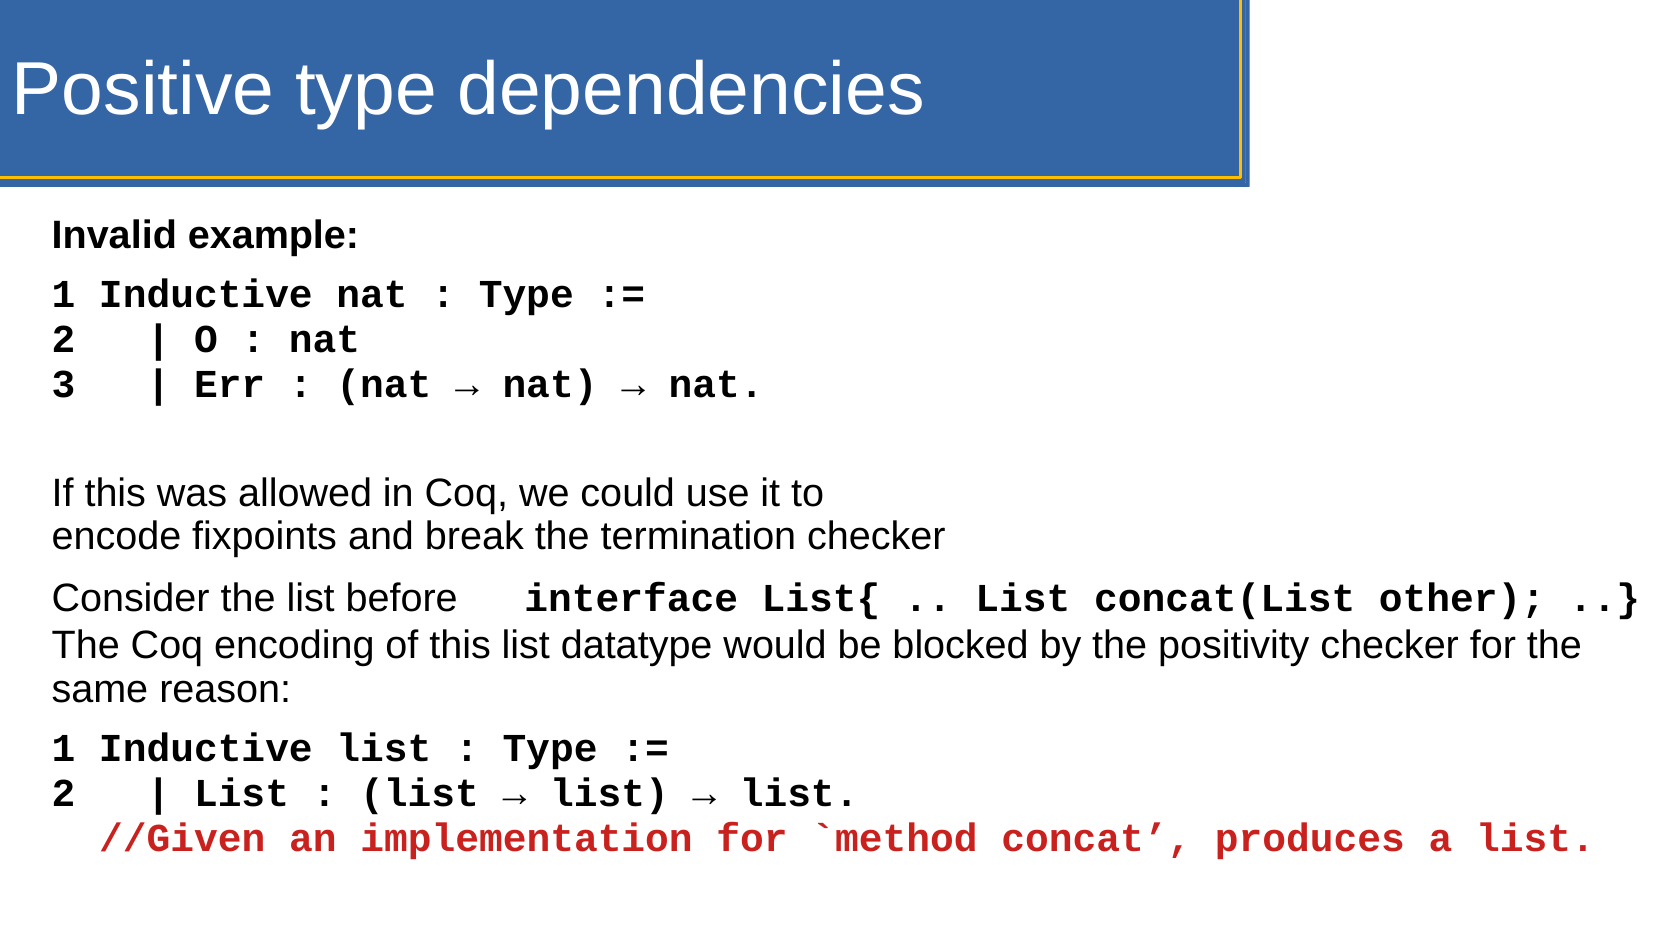

# Positive type dependencies
Invalid example:
1 Inductive nat : Type :=
2 | O : nat
3 | Err : (nat → nat) → nat.
If this was allowed in Coq, we could use it to
encode fixpoints and break the termination checker
Consider the list before interface List{ .. List concat(List other); ..}
The Coq encoding of this list datatype would be blocked by the positivity checker for the same reason:
1 Inductive list : Type :=
2 | List : (list → list) → list.
 //Given an implementation for `method concat’, produces a list.